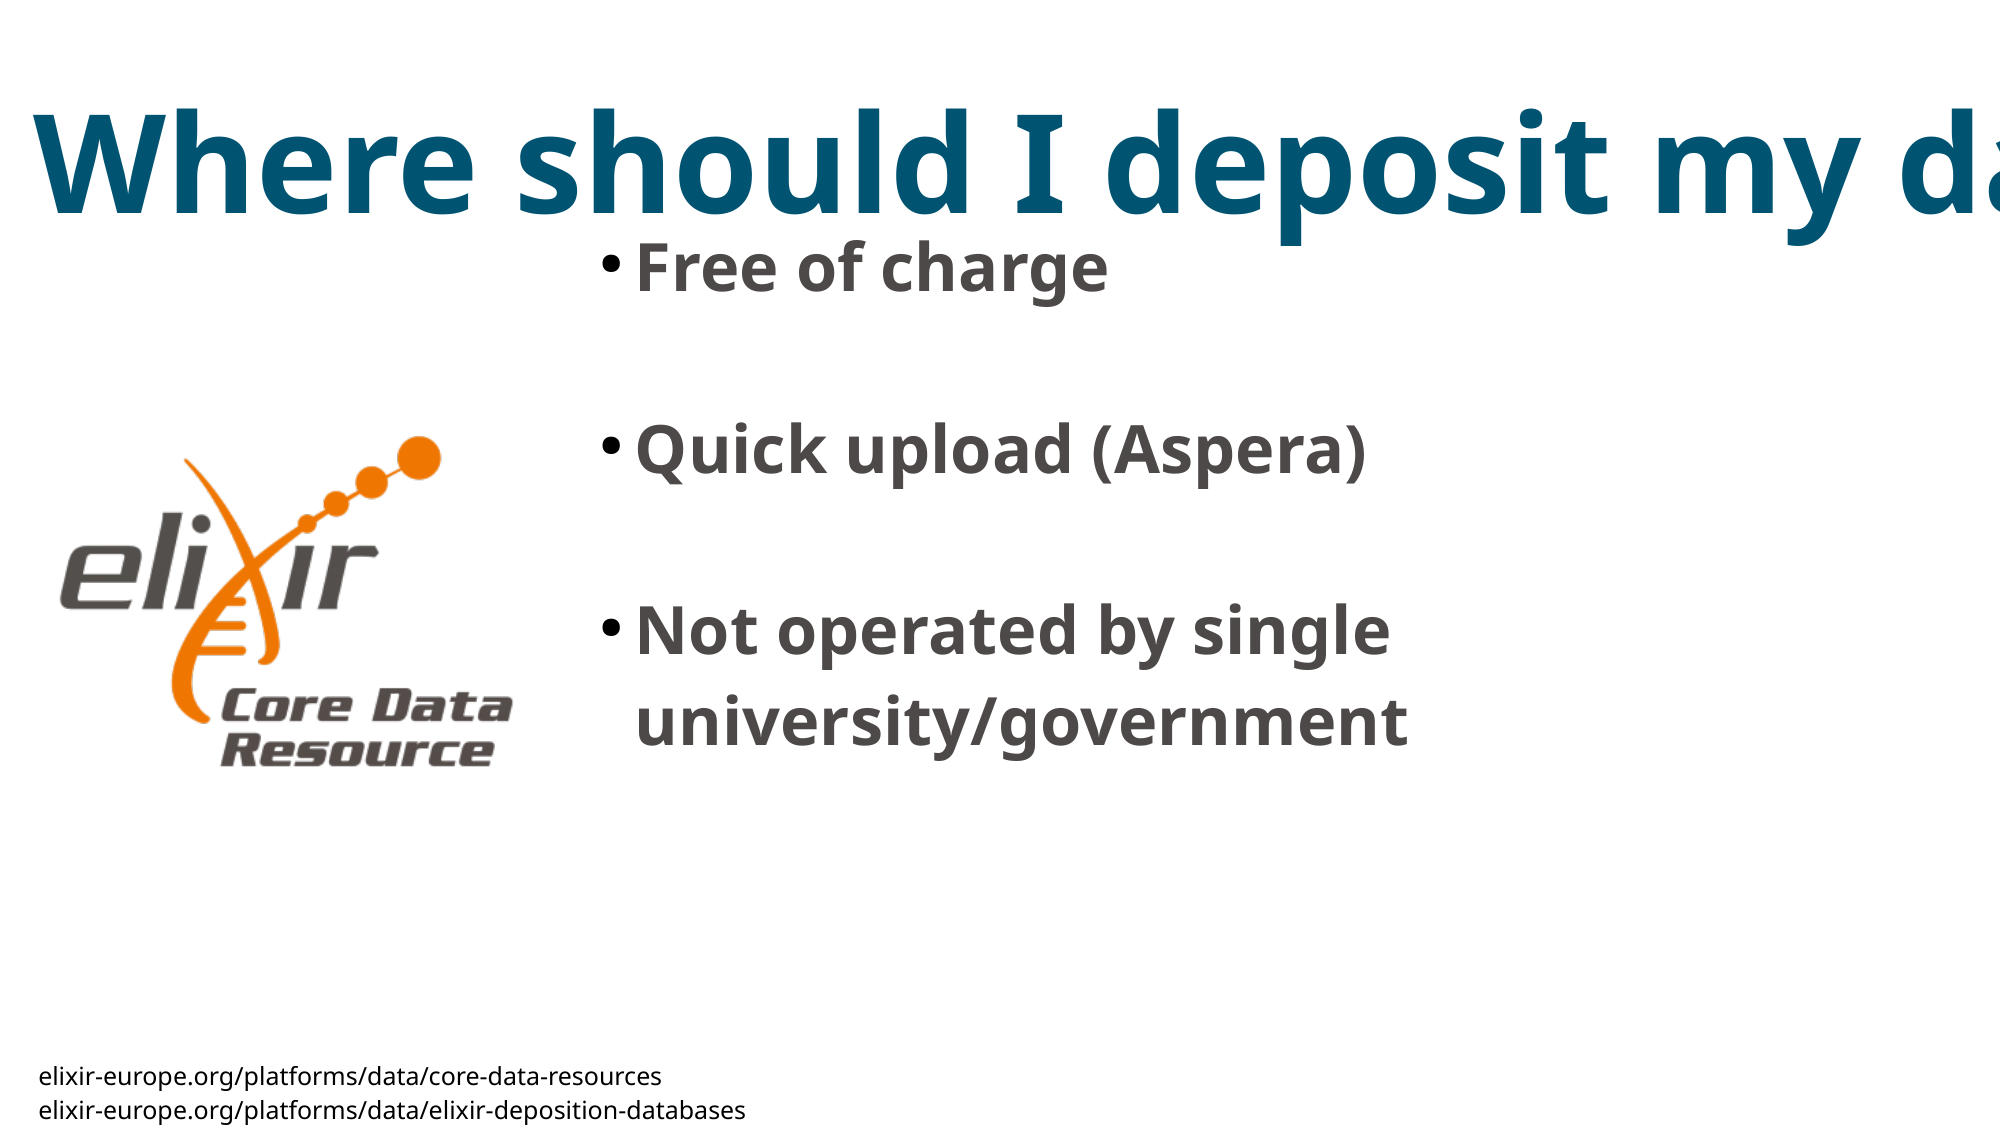

Where should I deposit my data?
Free of charge
Quick upload (Aspera)
Not operated by single university/government
elixir-europe.org/platforms/data/core-data-resources
elixir-europe.org/platforms/data/elixir-deposition-databases